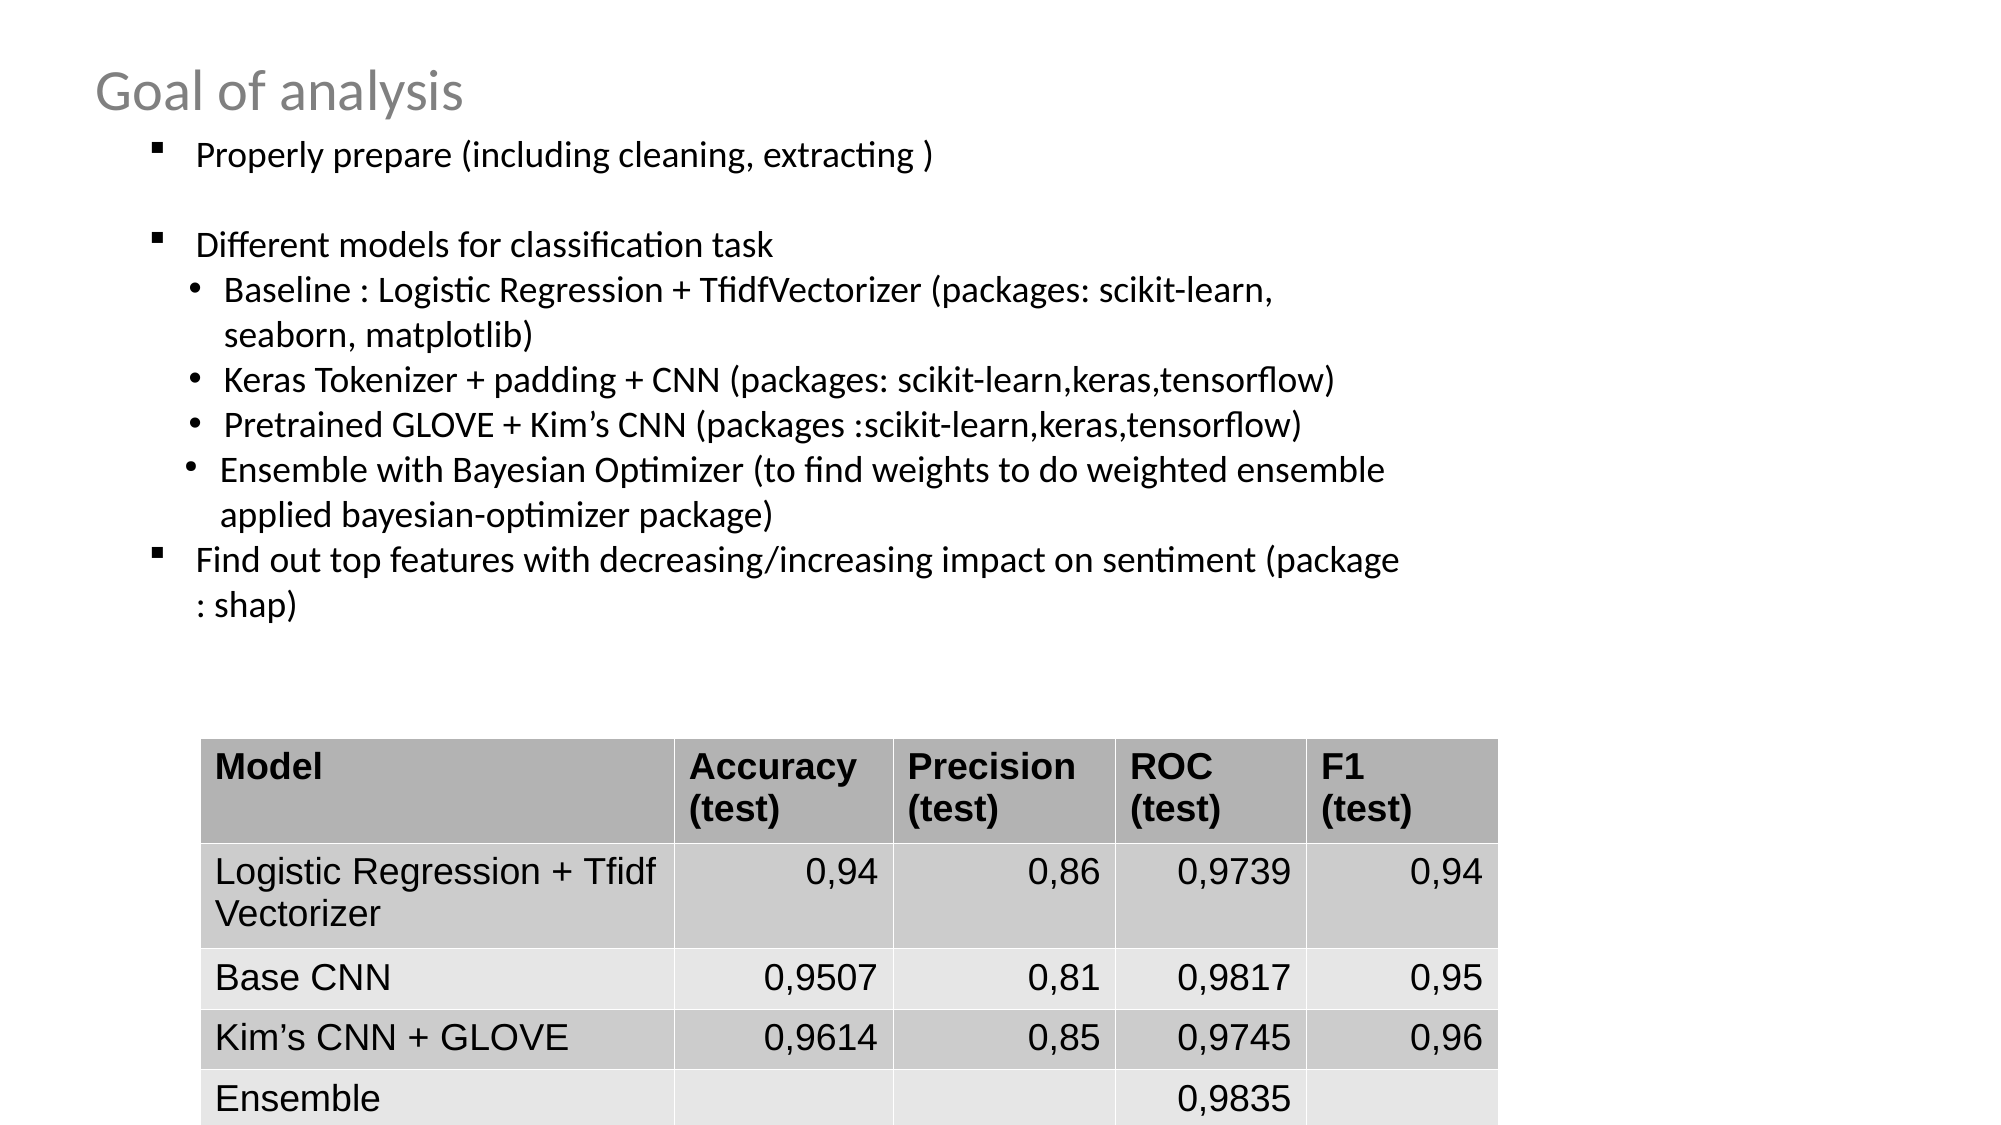

Goal of analysis
Properly prepare (including cleaning, extracting )
Different models for classification task
Baseline : Logistic Regression + TfidfVectorizer (packages: scikit-learn, seaborn, matplotlib)
Keras Tokenizer + padding + CNN (packages: scikit-learn,keras,tensorflow)
Pretrained GLOVE + Kim’s CNN (packages :scikit-learn,keras,tensorflow)
Ensemble with Bayesian Optimizer (to find weights to do weighted ensemble applied bayesian-optimizer package)
Find out top features with decreasing/increasing impact on sentiment (package : shap)
| Model | Accuracy (test) | Precision (test) | ROC (test) | F1 (test) |
| --- | --- | --- | --- | --- |
| Logistic Regression + Tfidf Vectorizer | 0,94 | 0,86 | 0,9739 | 0,94 |
| Base CNN | 0,9507 | 0,81 | 0,9817 | 0,95 |
| Kim’s CNN + GLOVE | 0,9614 | 0,85 | 0,9745 | 0,96 |
| Ensemble | | | 0,9835 | |